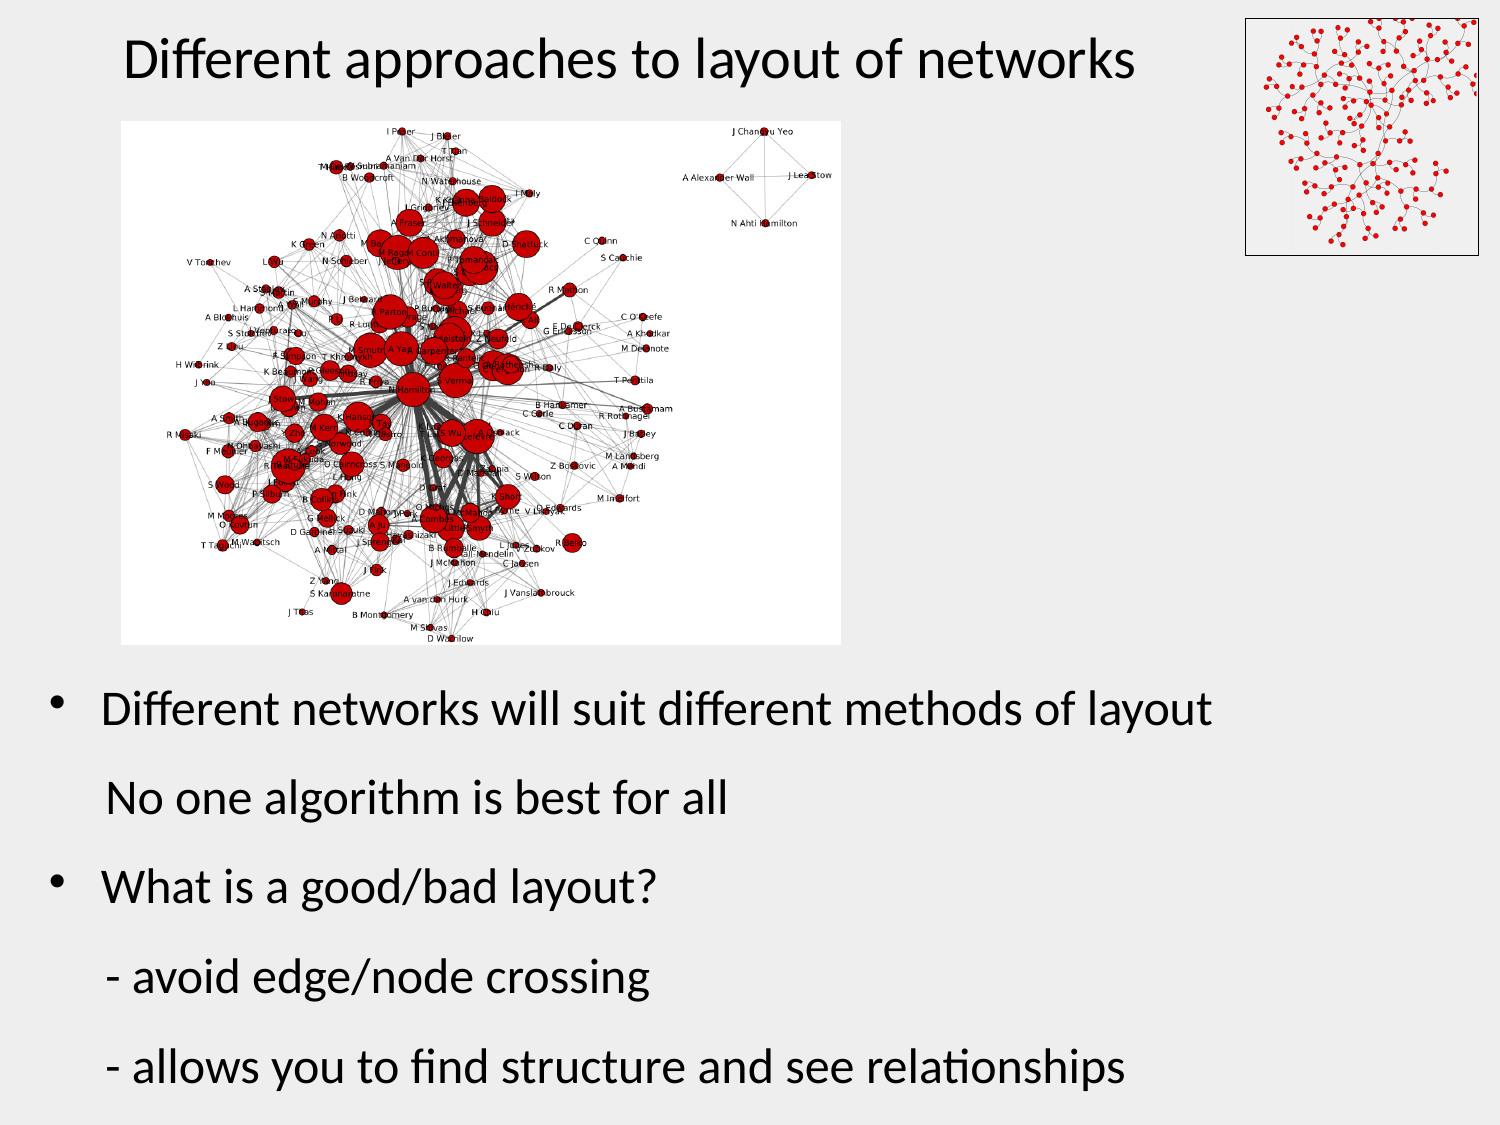

Different approaches to layout of networks
Different networks will suit different methods of layout
	No one algorithm is best for all
What is a good/bad layout?
	- avoid edge/node crossing
	- allows you to find structure and see relationships